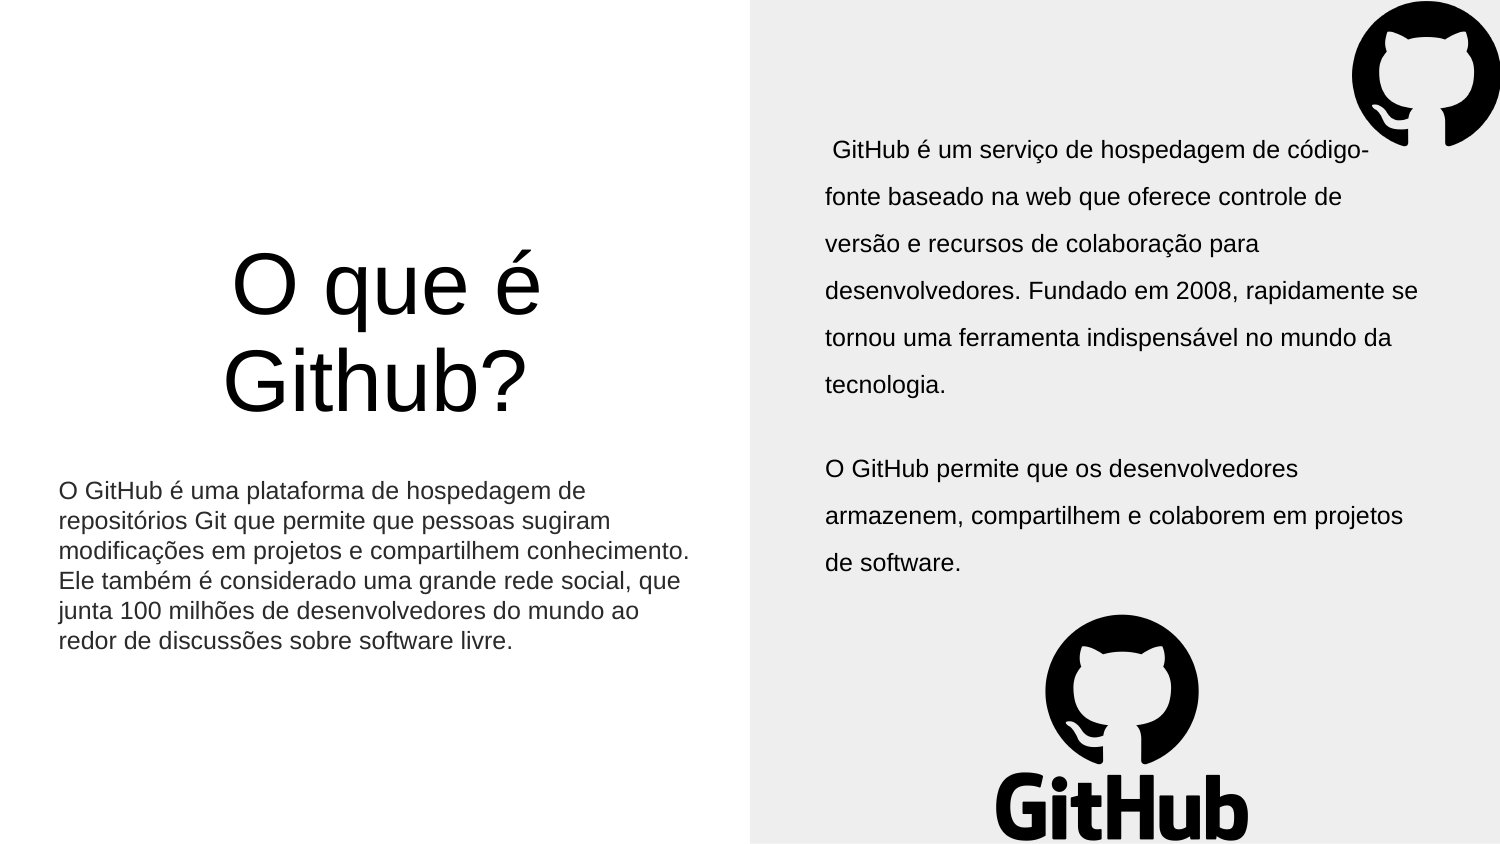

GitHub é um serviço de hospedagem de código-fonte baseado na web que oferece controle de versão e recursos de colaboração para desenvolvedores. Fundado em 2008, rapidamente se tornou uma ferramenta indispensável no mundo da tecnologia.
O GitHub permite que os desenvolvedores armazenem, compartilhem e colaborem em projetos de software.
# O que é Github?
O GitHub é uma plataforma de hospedagem de repositórios Git que permite que pessoas sugiram modificações em projetos e compartilhem conhecimento. Ele também é considerado uma grande rede social, que junta 100 milhões de desenvolvedores do mundo ao redor de discussões sobre software livre.